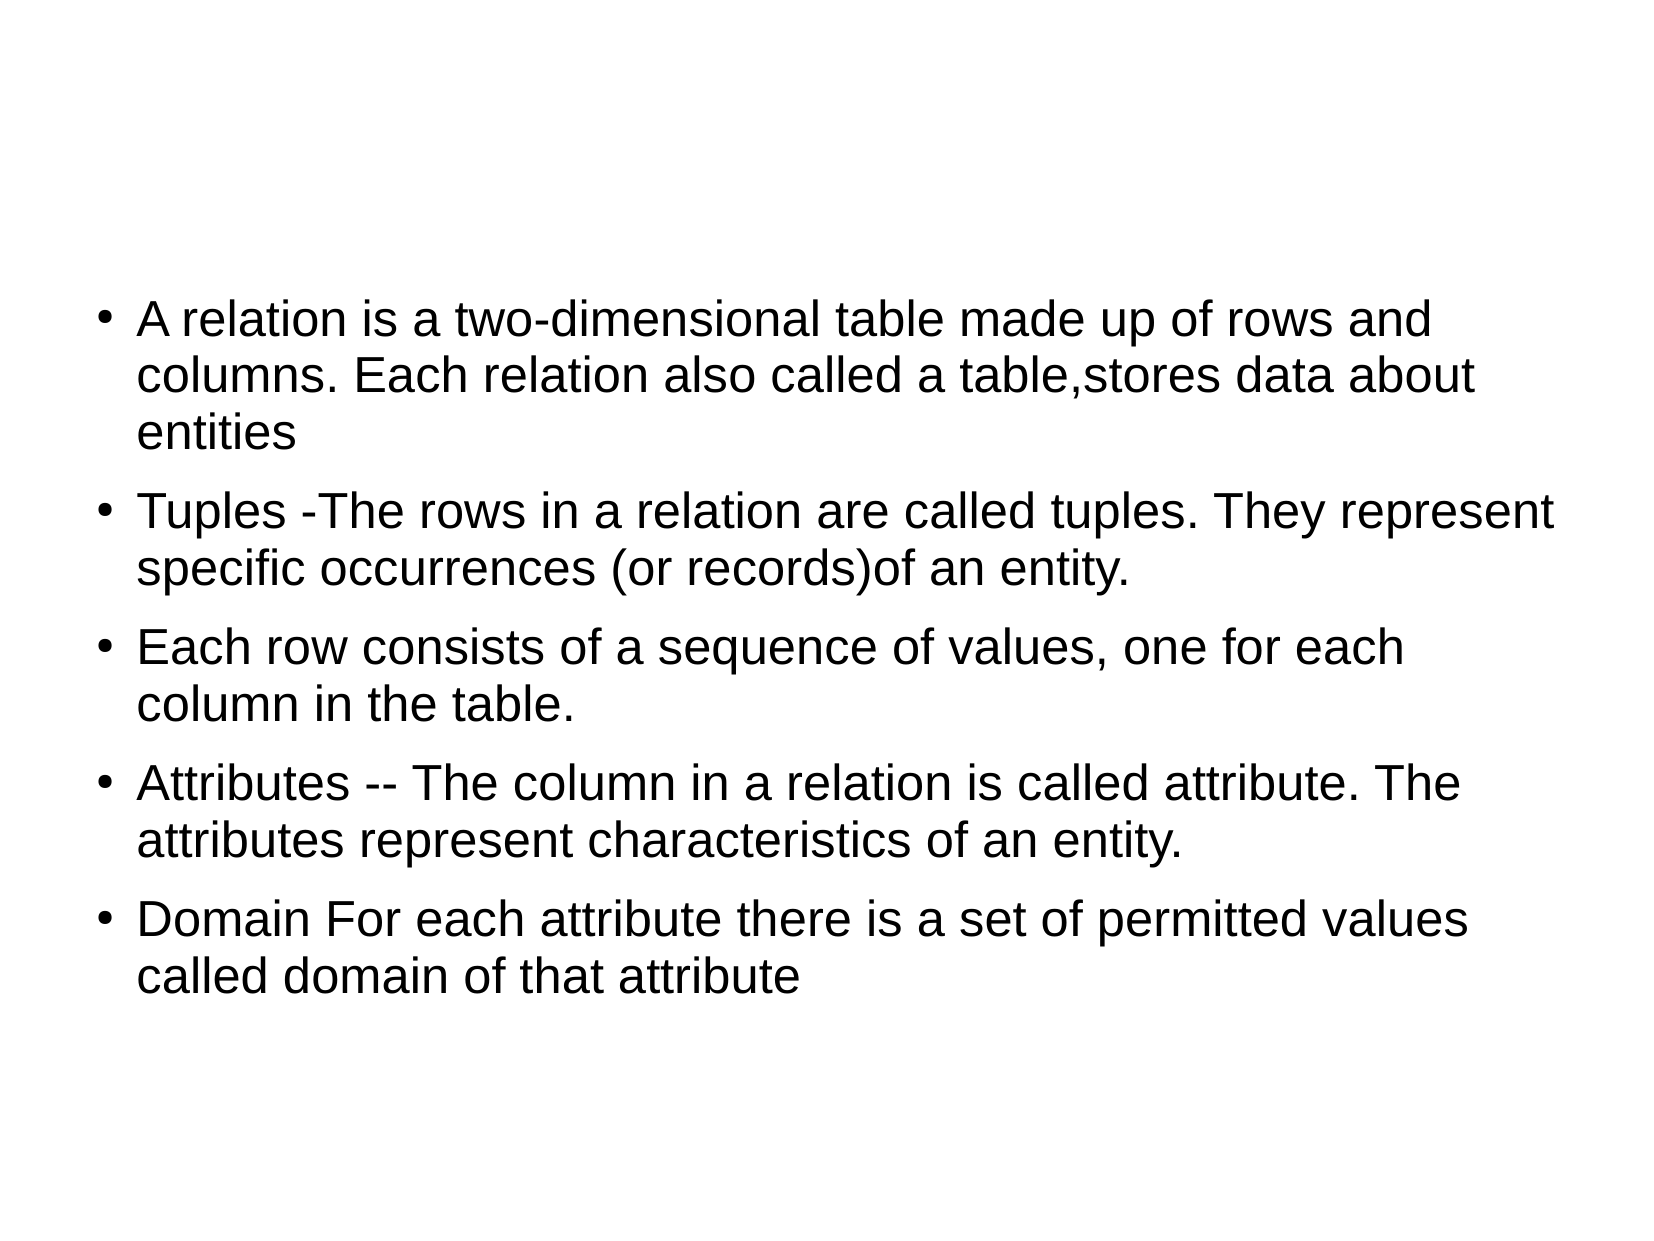

#
A relation is a two-dimensional table made up of rows and columns. Each relation also called a table,stores data about entities
Tuples -The rows in a relation are called tuples. They represent specific occurrences (or records)of an entity.
Each row consists of a sequence of values, one for each column in the table.
Attributes -- The column in a relation is called attribute. The attributes represent characteristics of an entity.
Domain For each attribute there is a set of permitted values called domain of that attribute